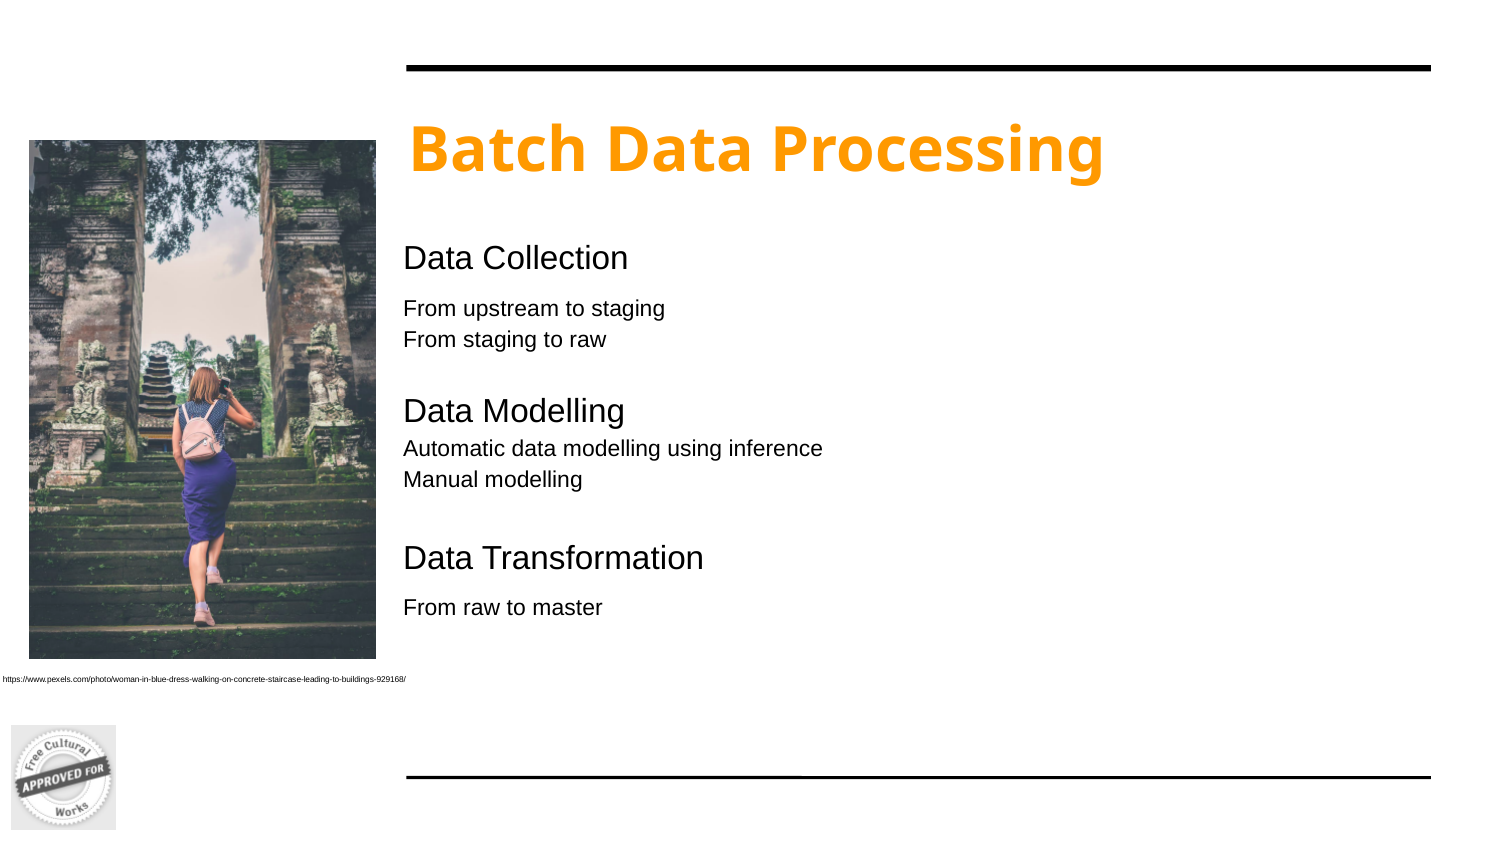

# Batch Data Processing
Data Collection
From upstream to staging
From staging to raw
Data Modelling
Automatic data modelling using inference
Manual modelling
Data Transformation
From raw to master
https://www.pexels.com/photo/woman-in-blue-dress-walking-on-concrete-staircase-leading-to-buildings-929168/